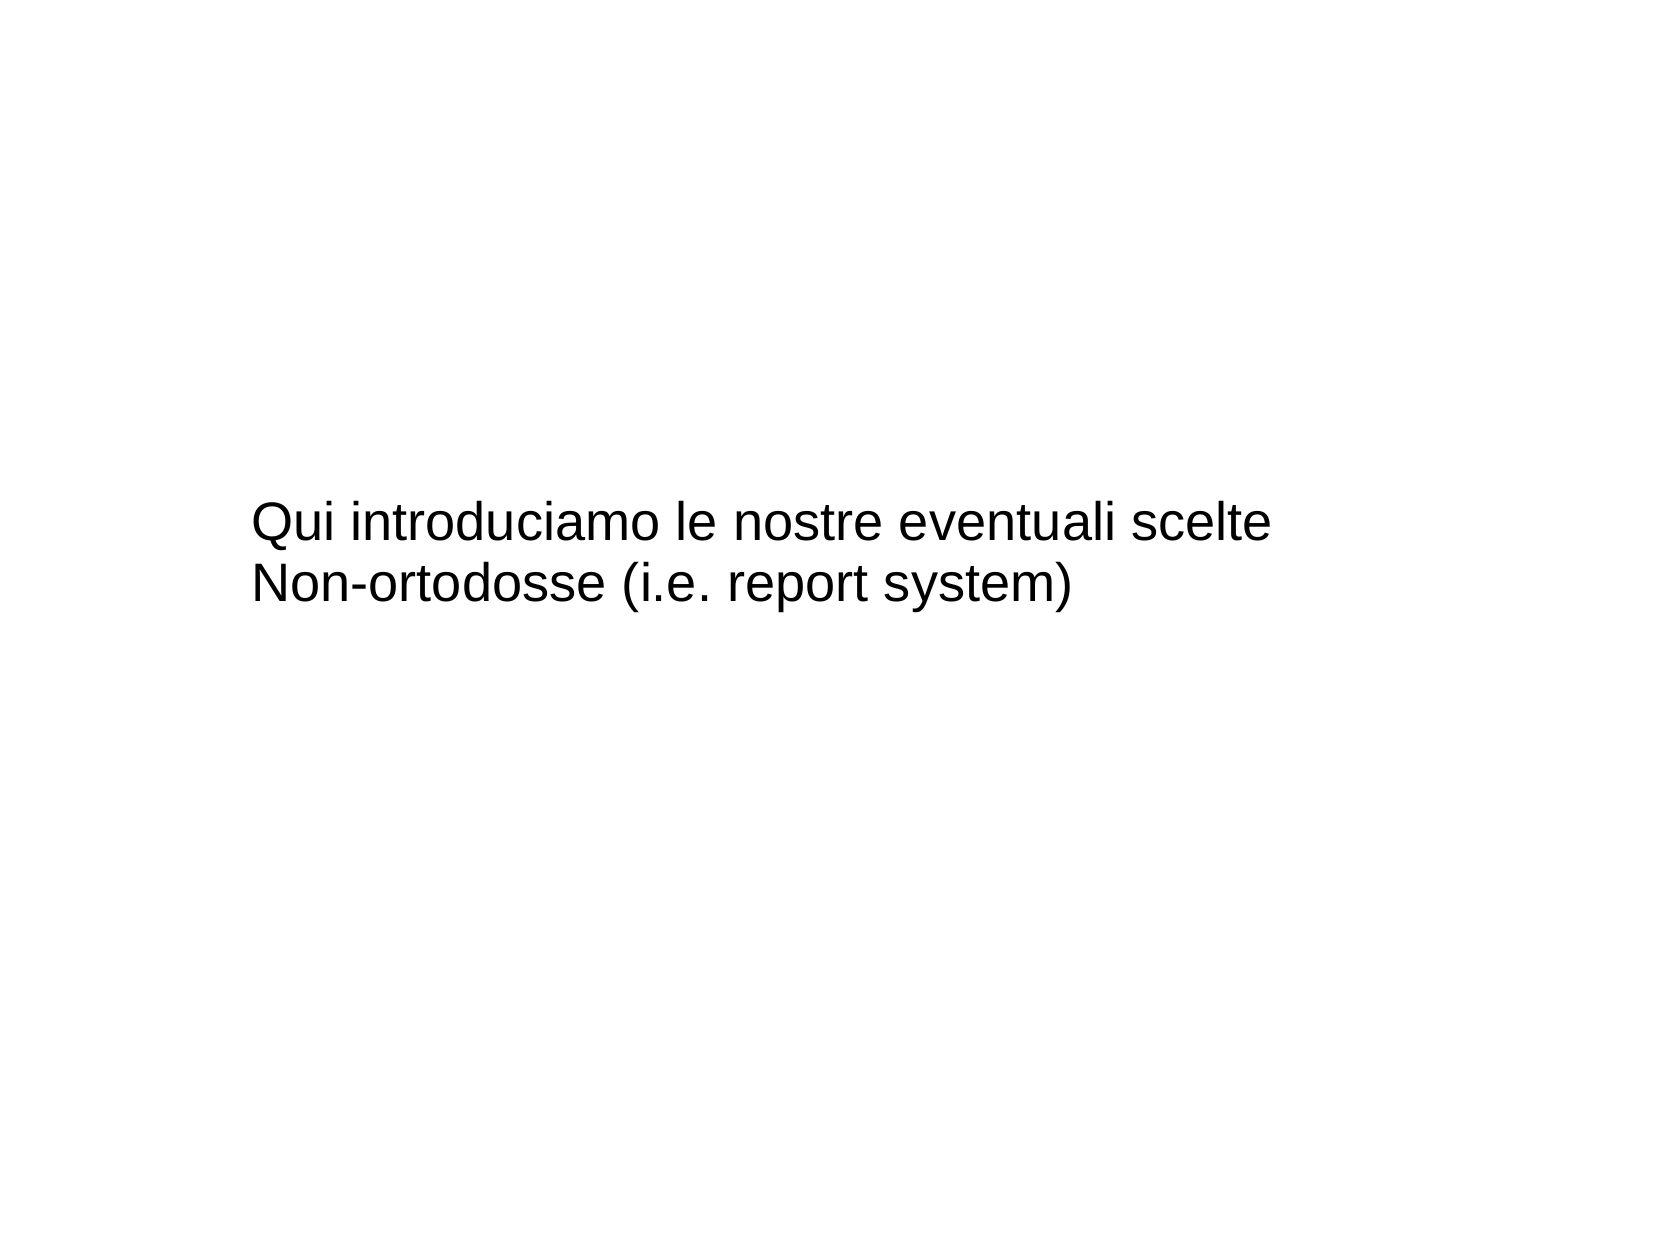

Qui introduciamo le nostre eventuali scelte
Non-ortodosse (i.e. report system)